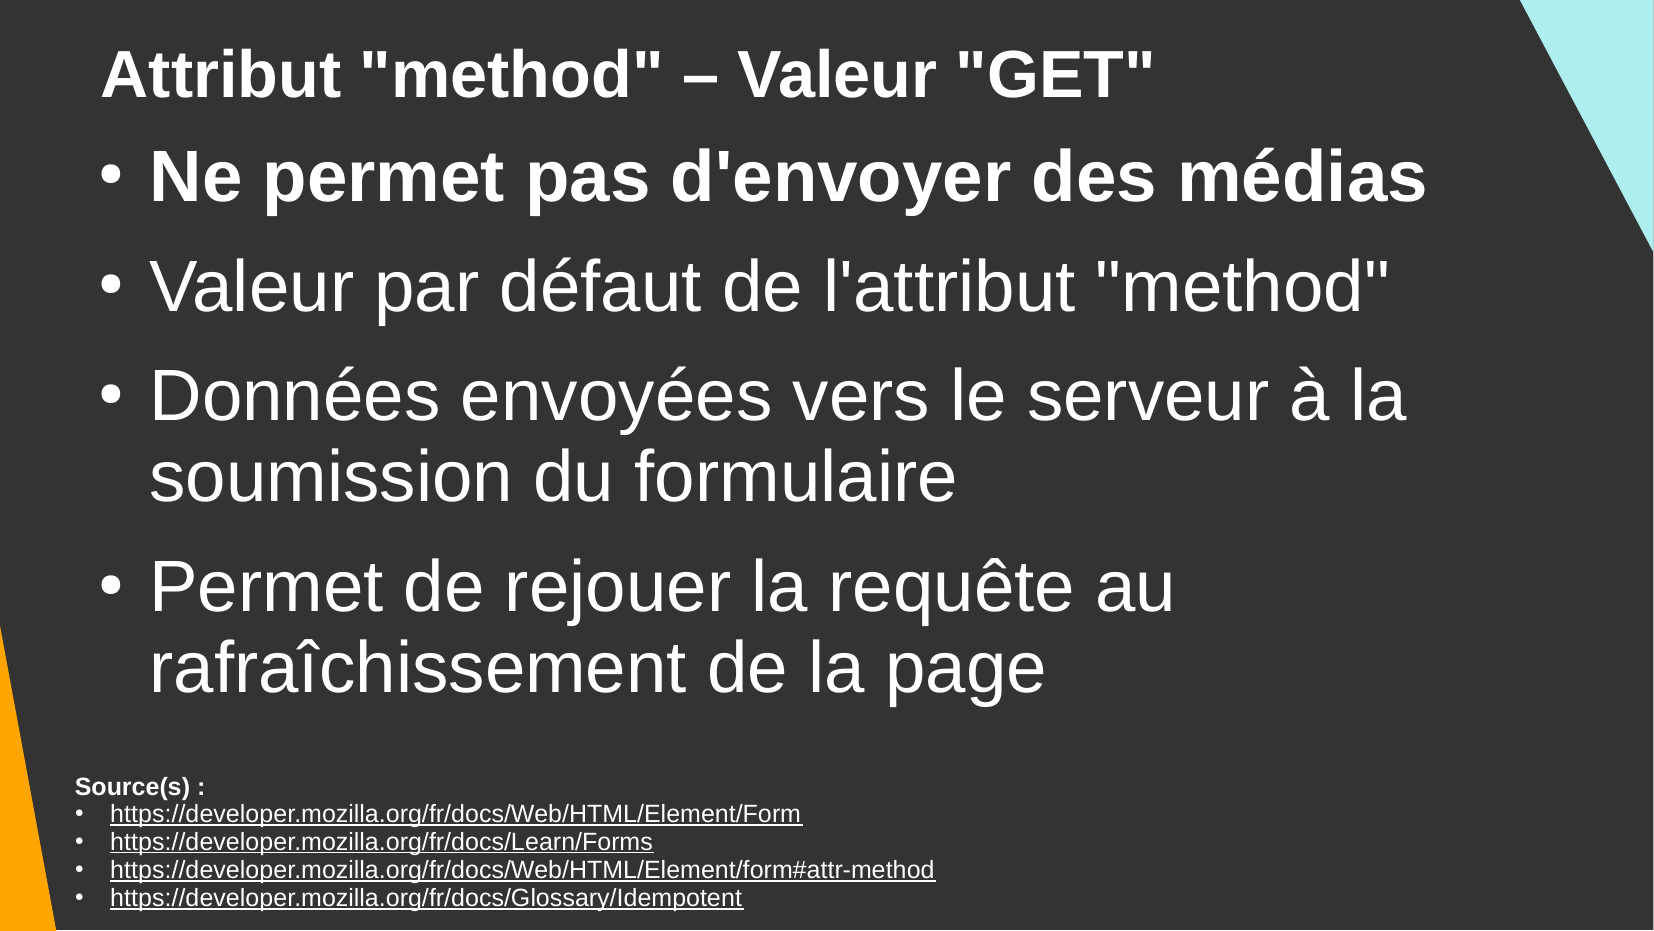

# Attribut "method" – Valeur "GET"
Ne permet pas d'envoyer des médias
Valeur par défaut de l'attribut "method"
Données envoyées vers le serveur à la soumission du formulaire
Permet de rejouer la requête au rafraîchissement de la page
Source(s) :
https://developer.mozilla.org/fr/docs/Web/HTML/Element/Form
https://developer.mozilla.org/fr/docs/Learn/Forms
https://developer.mozilla.org/fr/docs/Web/HTML/Element/form#attr-method
https://developer.mozilla.org/fr/docs/Glossary/Idempotent